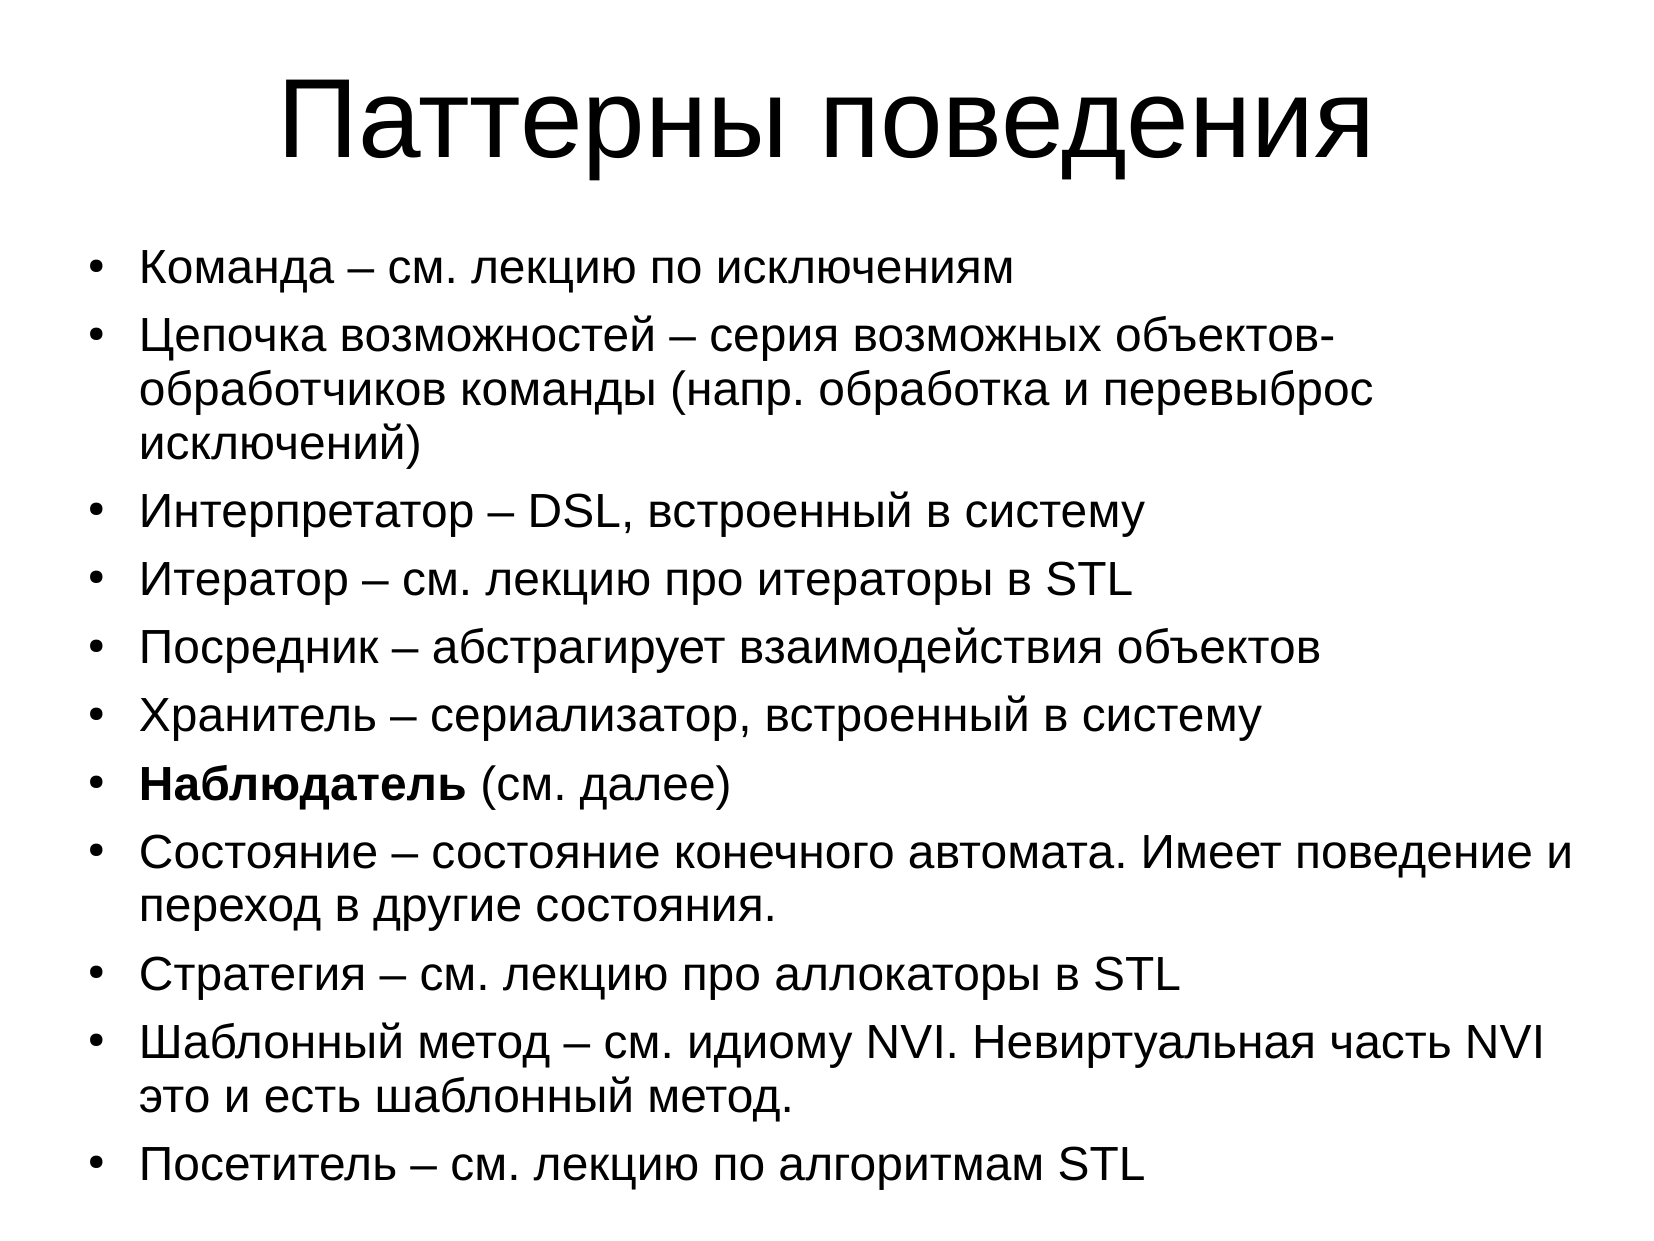

# Паттерны поведения
Команда – см. лекцию по исключениям
Цепочка возможностей – серия возможных объектов-обработчиков команды (напр. обработка и перевыброс исключений)
Интерпретатор – DSL, встроенный в систему
Итератор – см. лекцию про итераторы в STL
Посредник – абстрагирует взаимодействия объектов
Хранитель – сериализатор, встроенный в систему
Наблюдатель (см. далее)
Состояние – состояние конечного автомата. Имеет поведение и переход в другие состояния.
Стратегия – см. лекцию про аллокаторы в STL
Шаблонный метод – см. идиому NVI. Невиртуальная часть NVI это и есть шаблонный метод.
Посетитель – см. лекцию по алгоритмам STL